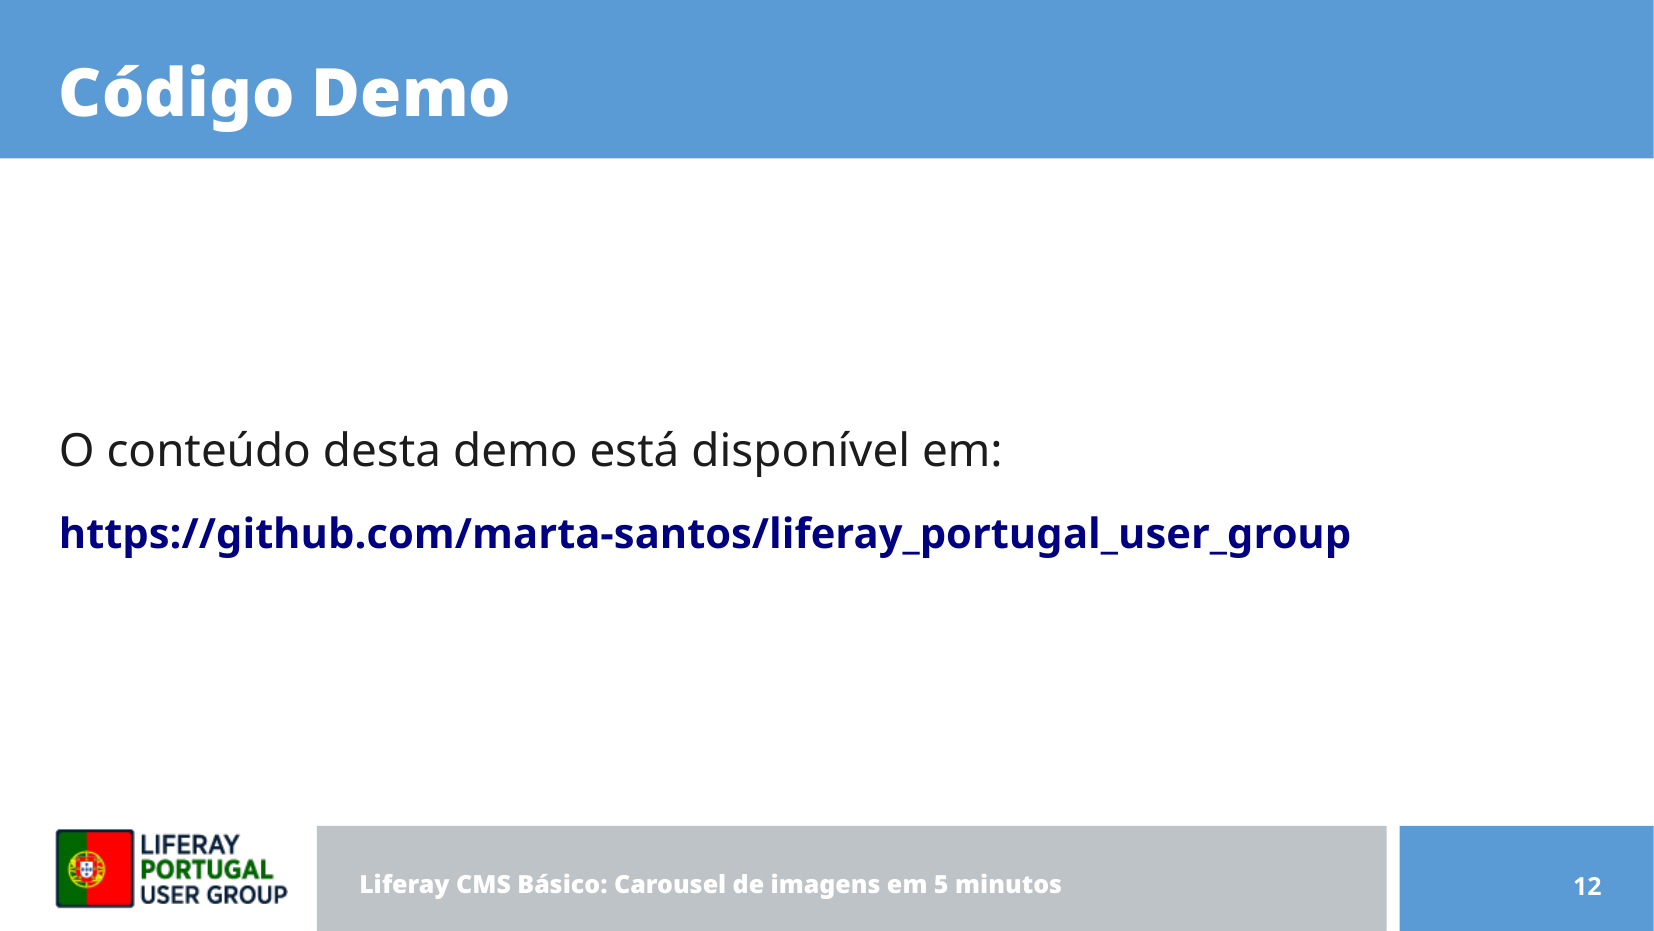

# Código Demo
O conteúdo desta demo está disponível em:
https://github.com/marta-santos/liferay_portugal_user_group
Criação de temas Liferay 7.0 - 12/09/2018